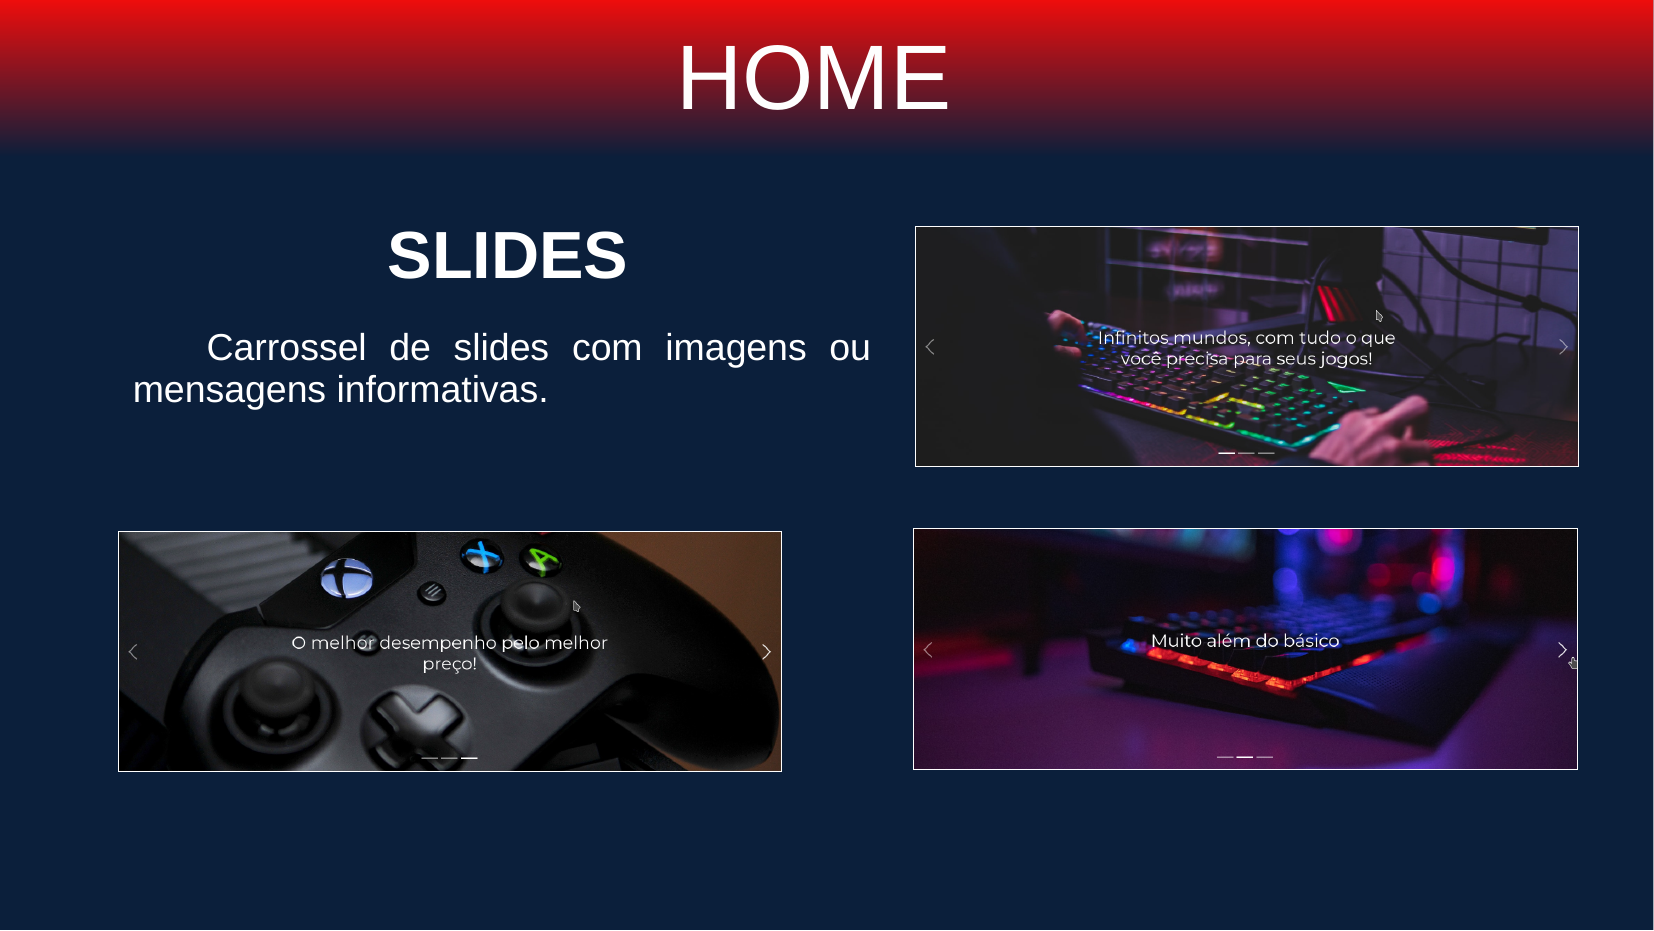

# HOME
SLIDES
	Carrossel de slides com imagens ou mensagens informativas.